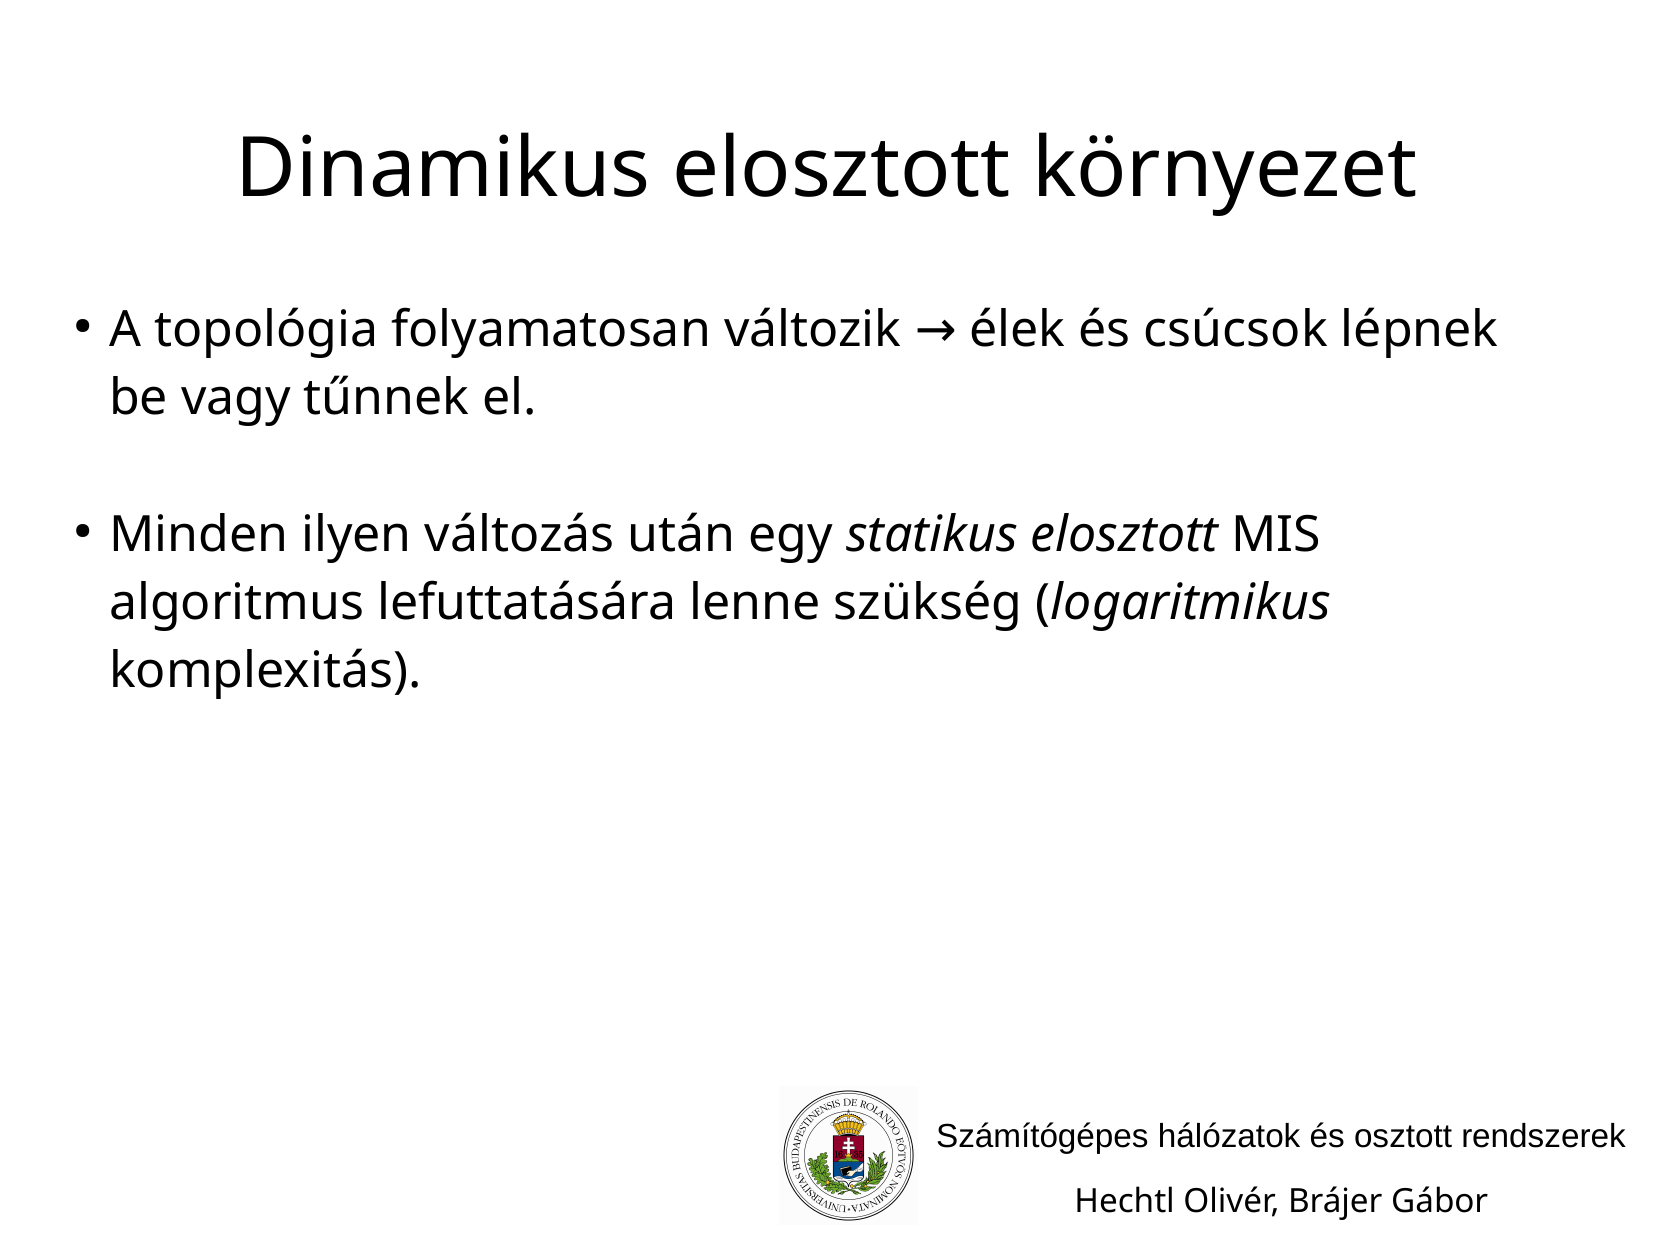

# Dinamikus elosztott környezet
A topológia folyamatosan változik → élek és csúcsok lépnek be vagy tűnnek el.
Minden ilyen változás után egy statikus elosztott MIS algoritmus lefuttatására lenne szükség (logaritmikus komplexitás).
Számítógépes hálózatok és osztott rendszerek
Hechtl Olivér, Brájer Gábor